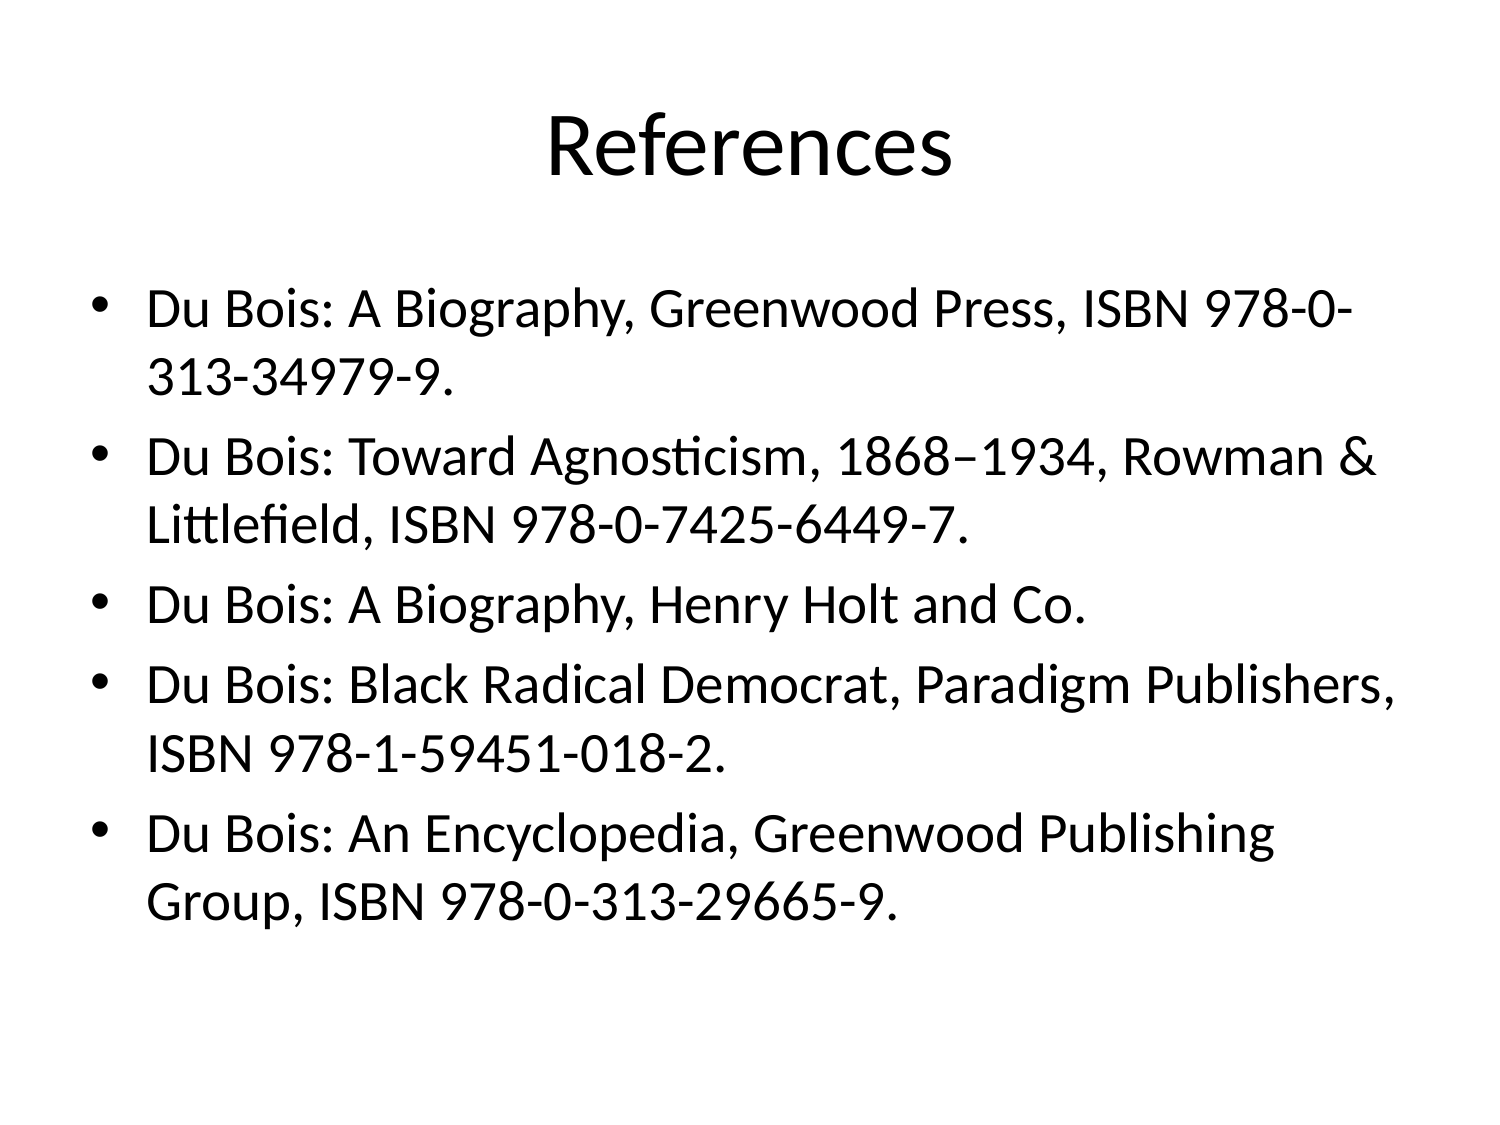

# References
Du Bois: A Biography, Greenwood Press, ISBN 978-0-313-34979-9.
Du Bois: Toward Agnosticism, 1868–1934, Rowman & Littlefield, ISBN 978-0-7425-6449-7.
Du Bois: A Biography, Henry Holt and Co.
Du Bois: Black Radical Democrat, Paradigm Publishers, ISBN 978-1-59451-018-2.
Du Bois: An Encyclopedia, Greenwood Publishing Group, ISBN 978-0-313-29665-9.